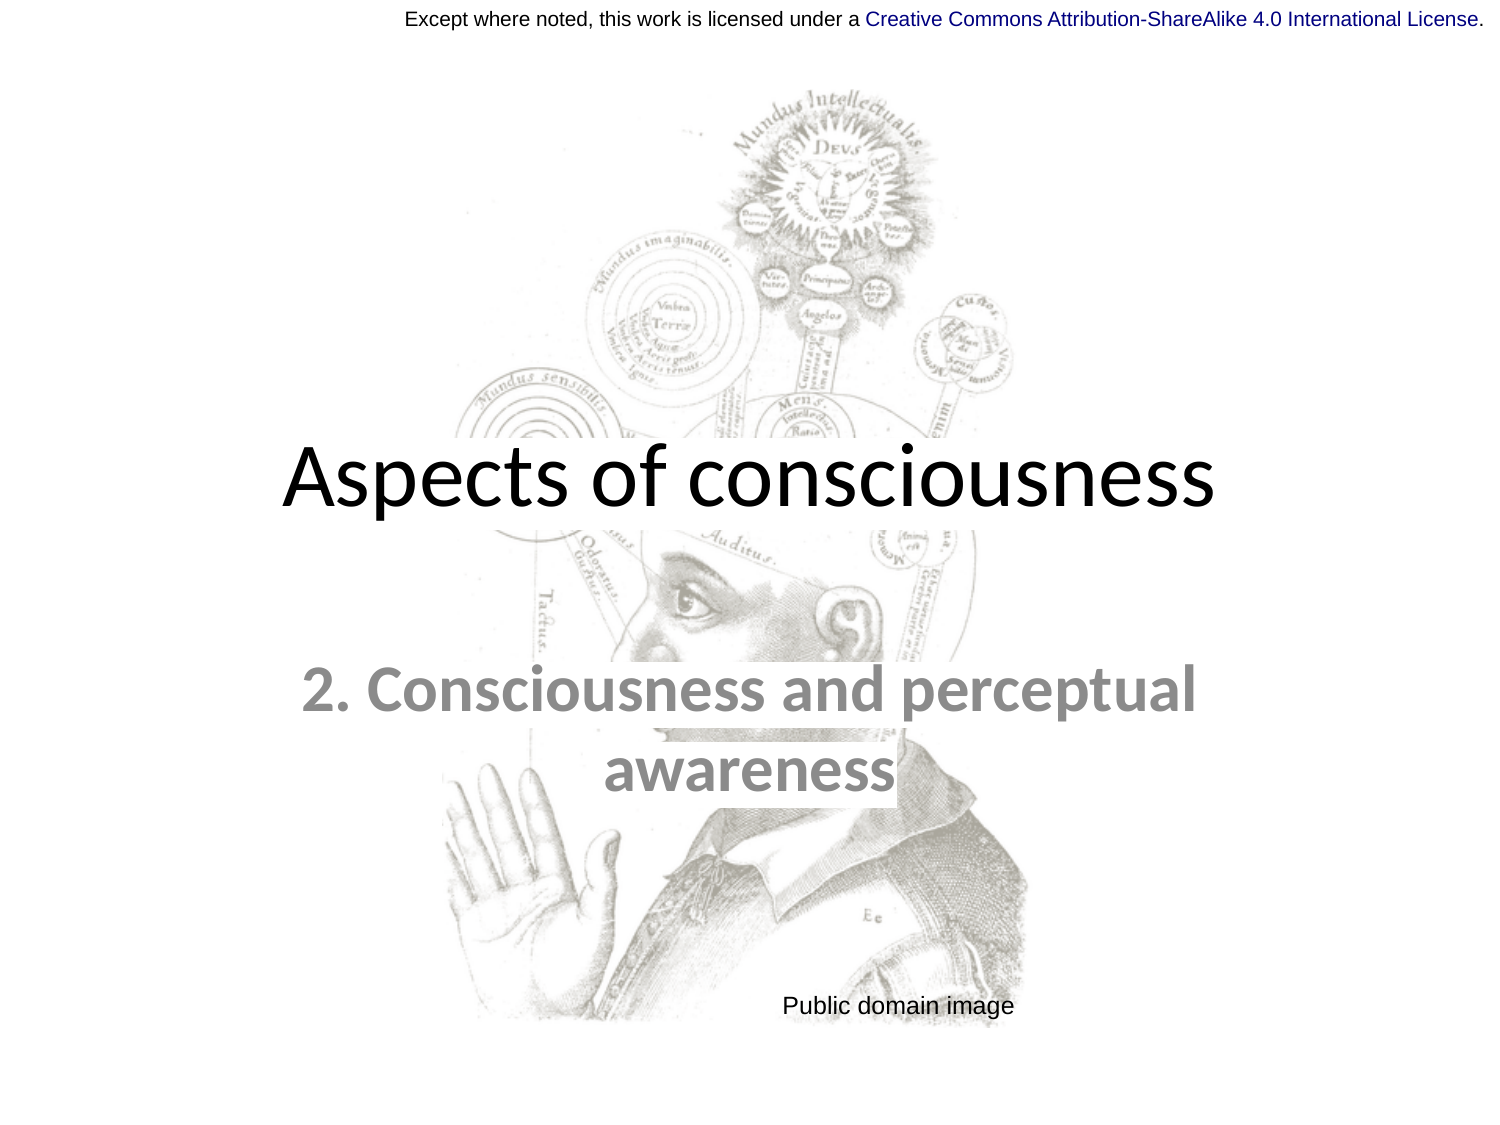

Except where noted, this work is licensed under a Creative Commons Attribution-ShareAlike 4.0 International License.
# Aspects of consciousness
2. Consciousness and perceptual awareness
Public domain image